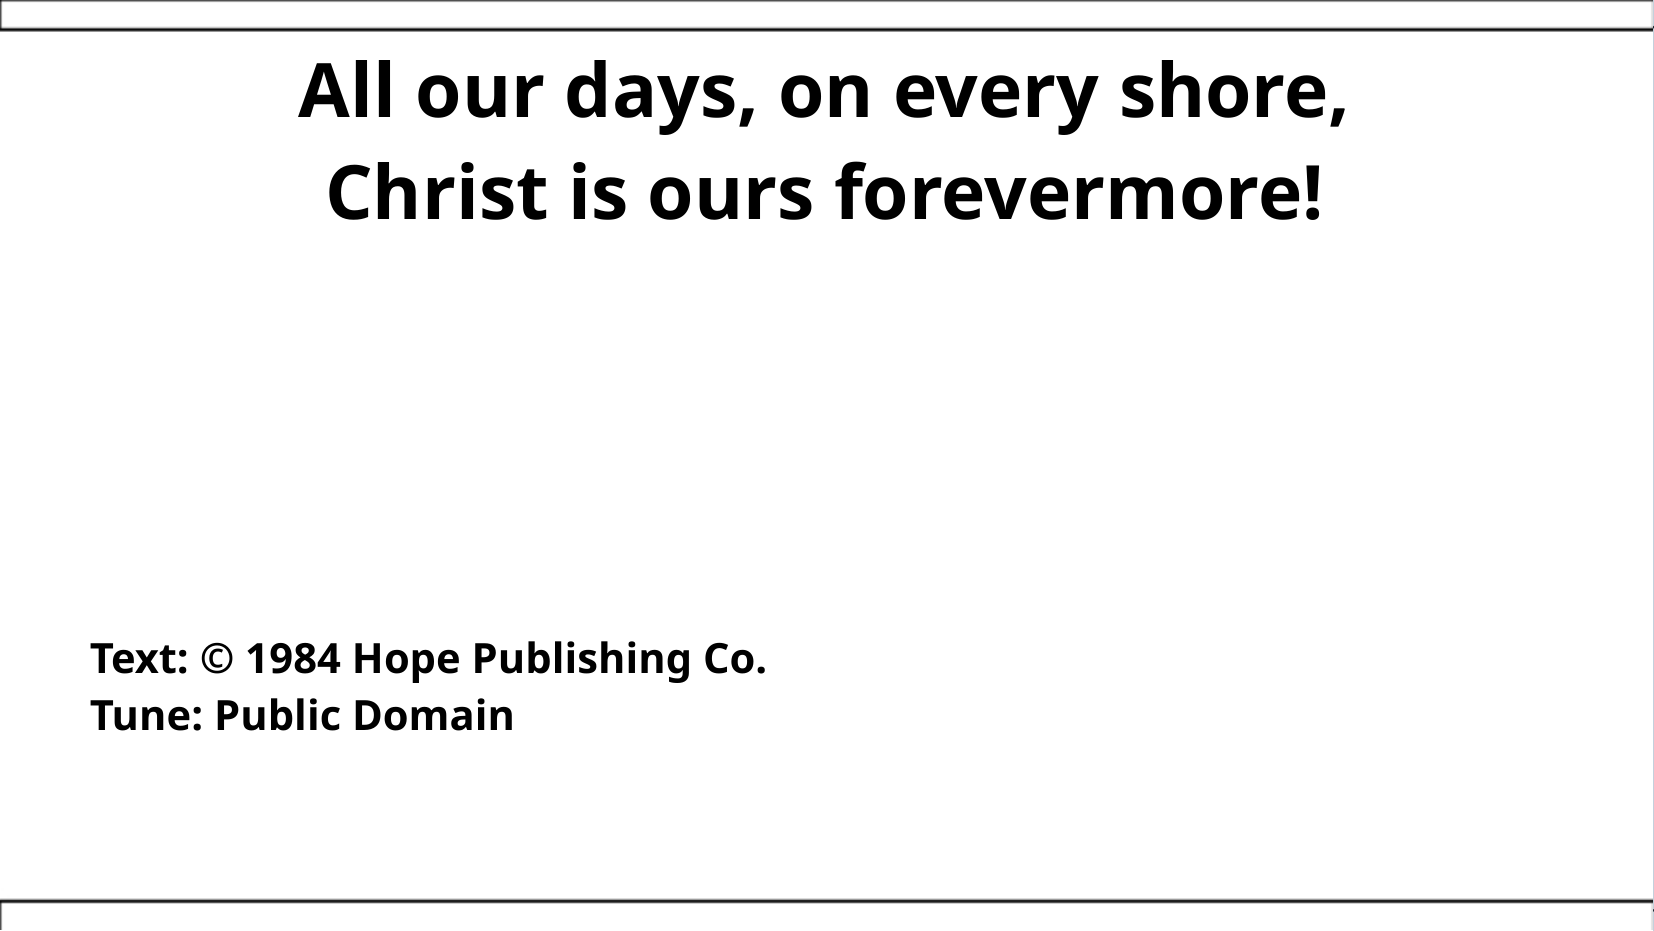

All our days, on every shore,
Christ is ours forevermore!
Text: © 1984 Hope Publishing Co.
Tune: Public Domain